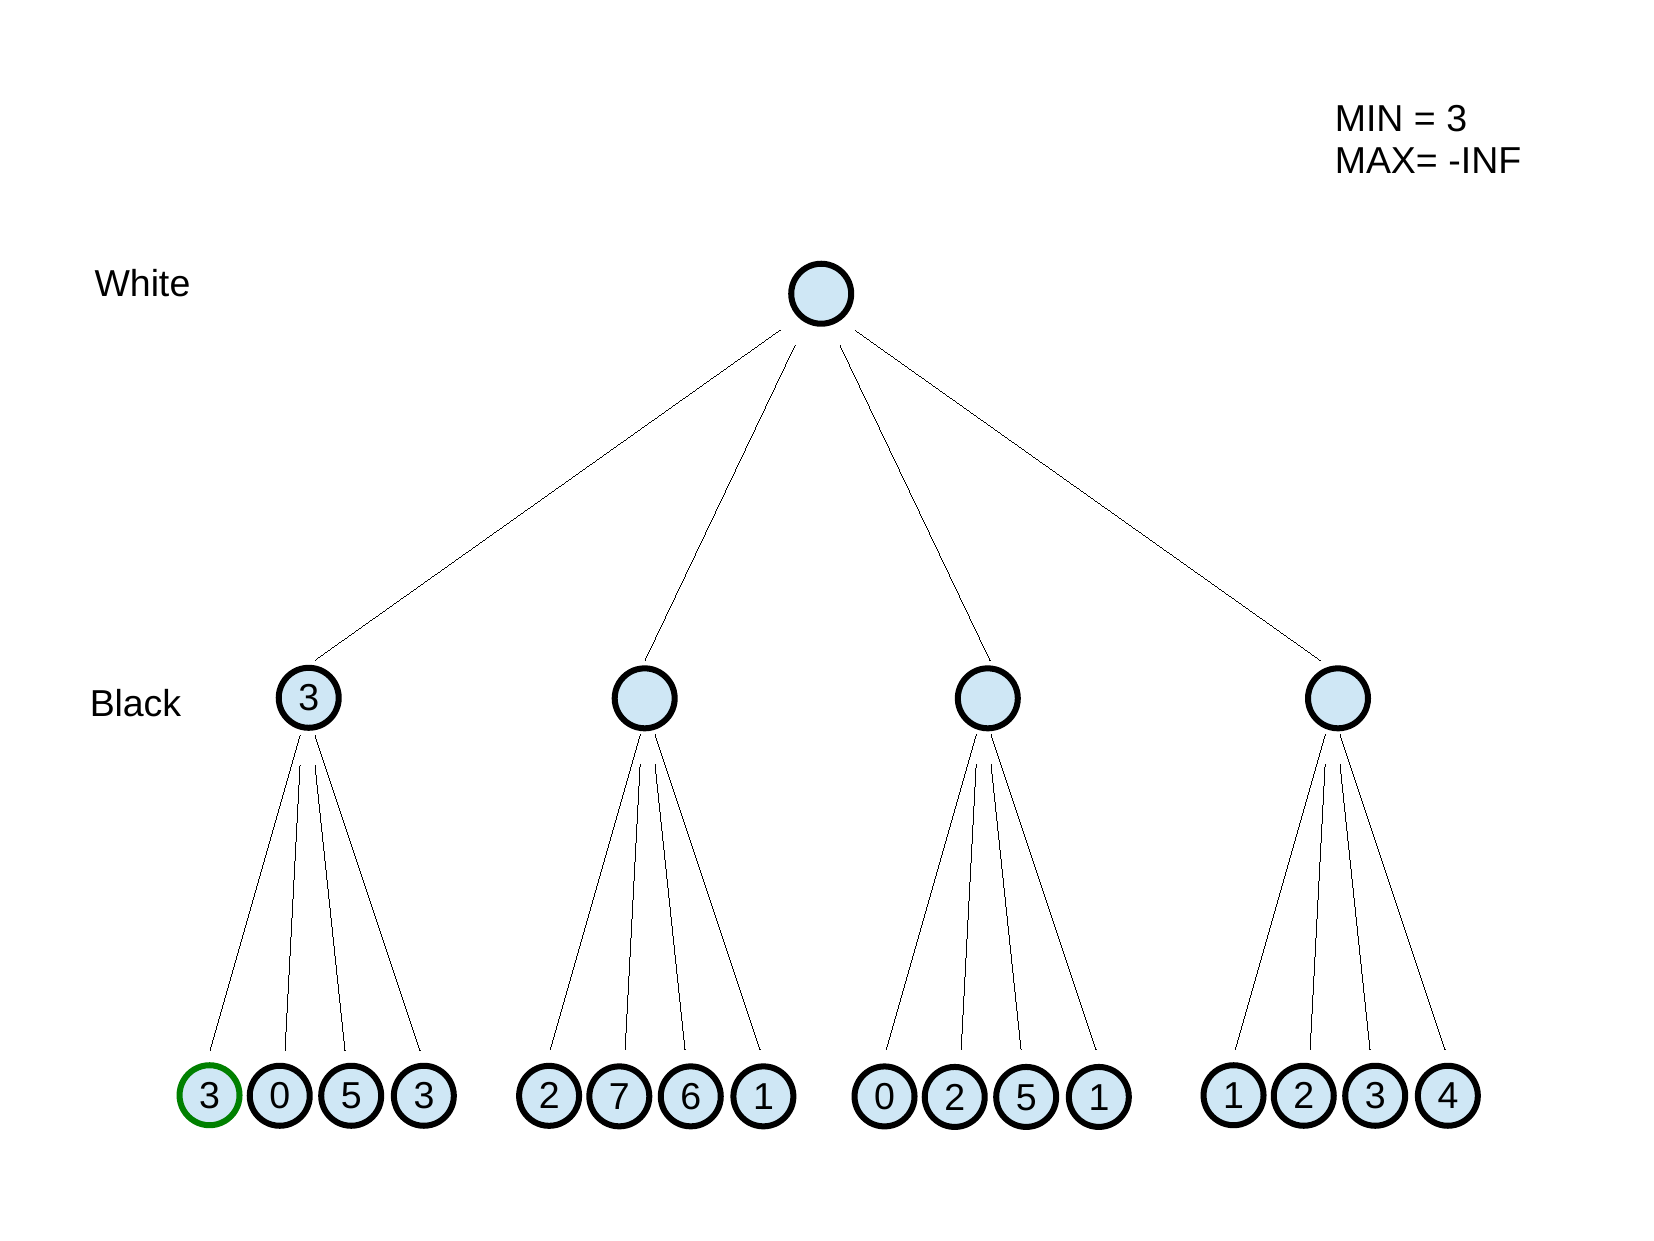

MIN = 3
MAX= -INF
White
3
Black
3
1
0
5
3
2
3
4
2
7
6
1
0
2
5
1